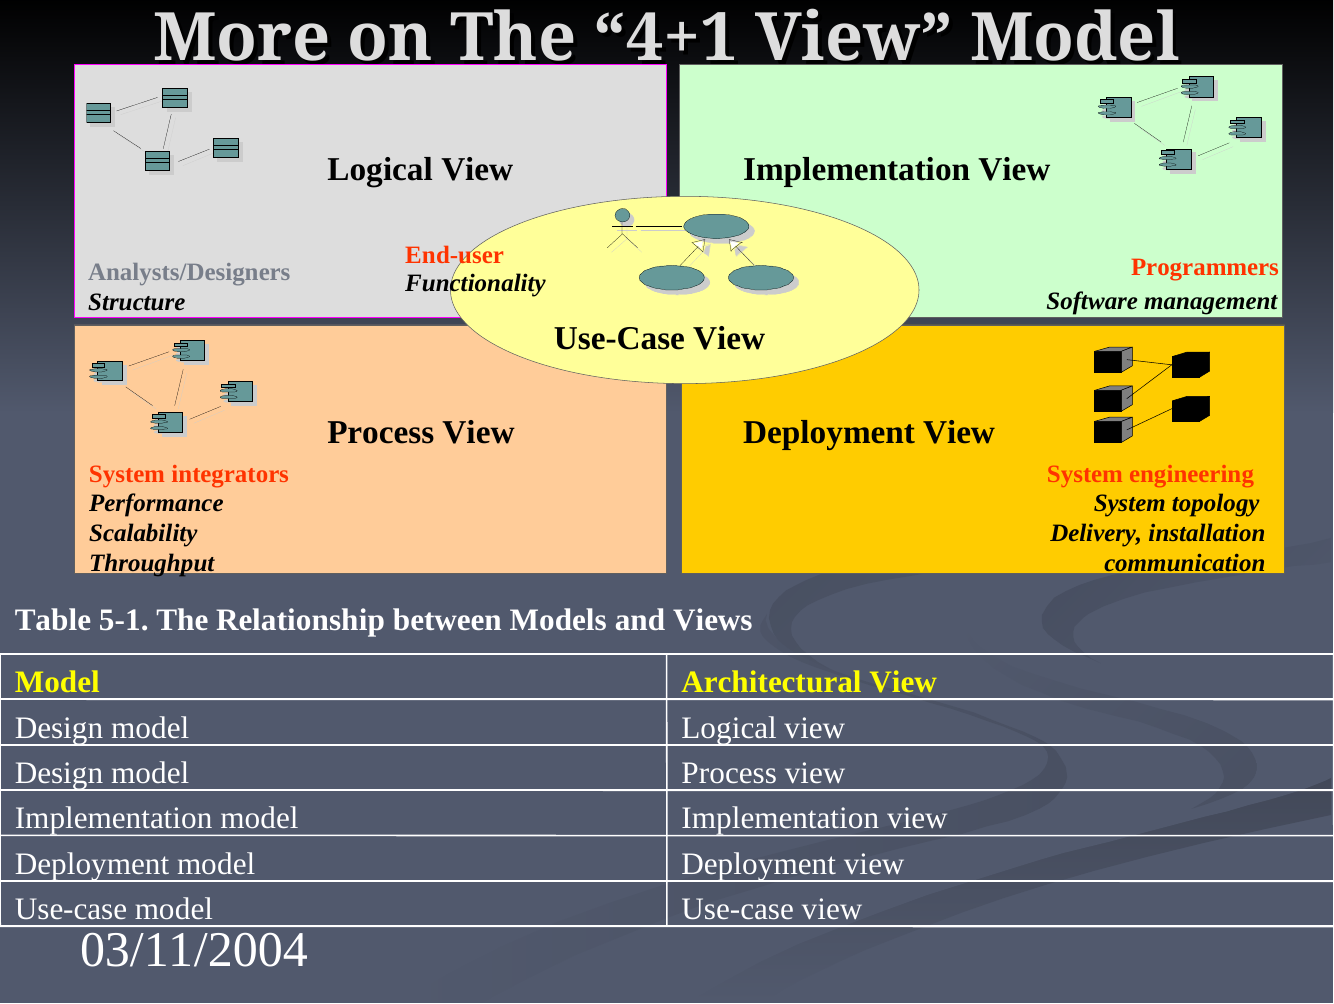

# More on The “4+1 View” Model
Logical View
Implementation View
End-user
Functionality
Programmers
Software management
Analysts/Designers
Structure
Use-Case View
Process View
Deployment View
System engineering
System integrators
Performance
Scalability
Throughput
System topology
Delivery, installation
communication
Table 5-1. The Relationship between Models and Views
Model
Architectural View
Design model
Logical view
Design model
Process view
Implementation model
Implementation view
Deployment model
Deployment view
Use-case model
Use-case view
03/11/2004